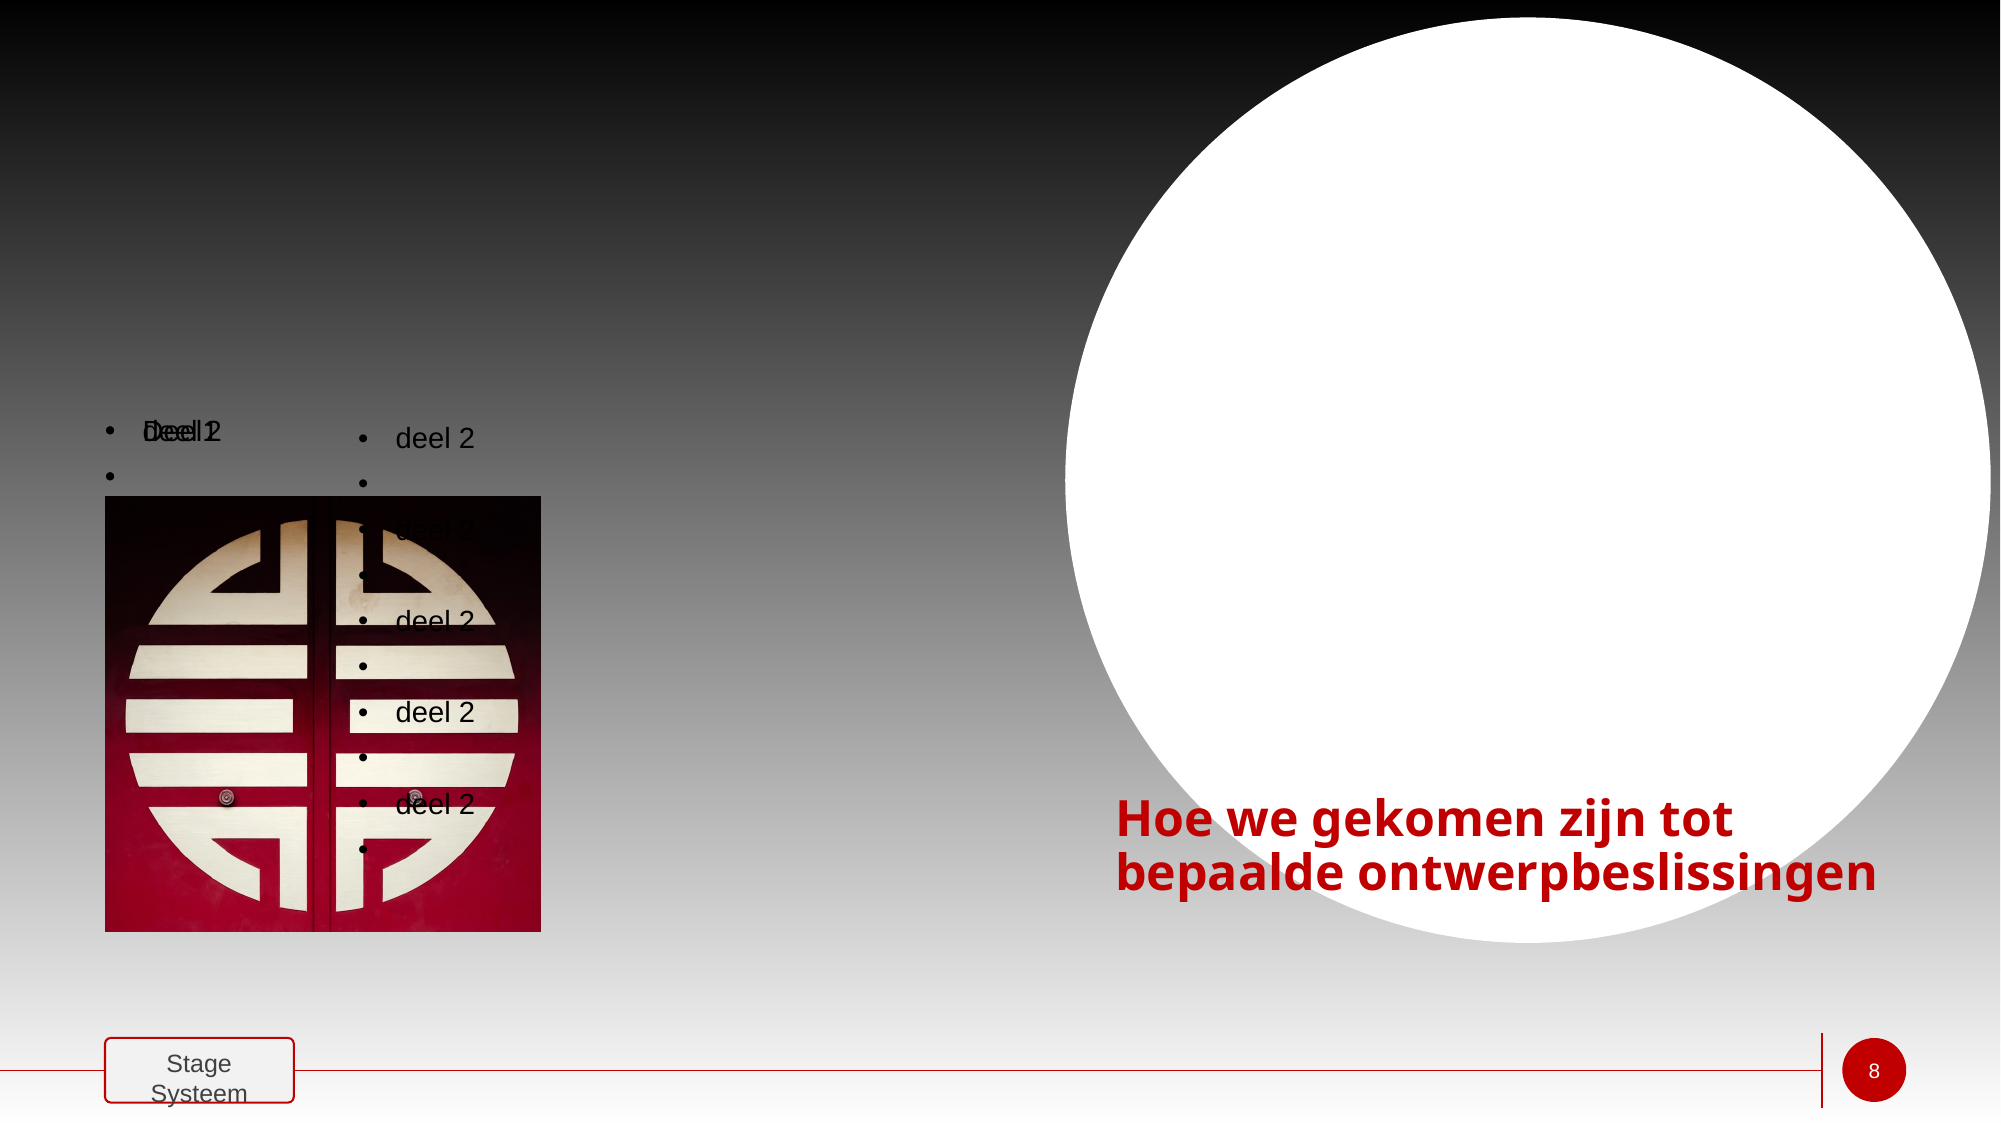

# Hoe we gekomen zijn tot bepaalde ontwerpbeslissingen
Deel1
Deel1
Deel1
deel1
deel1
deel 2
deel 2
deel 2
deel 2
deel 2
deel 2
deel 2
deel 2
deel 2
deel 2
Stage Systeem